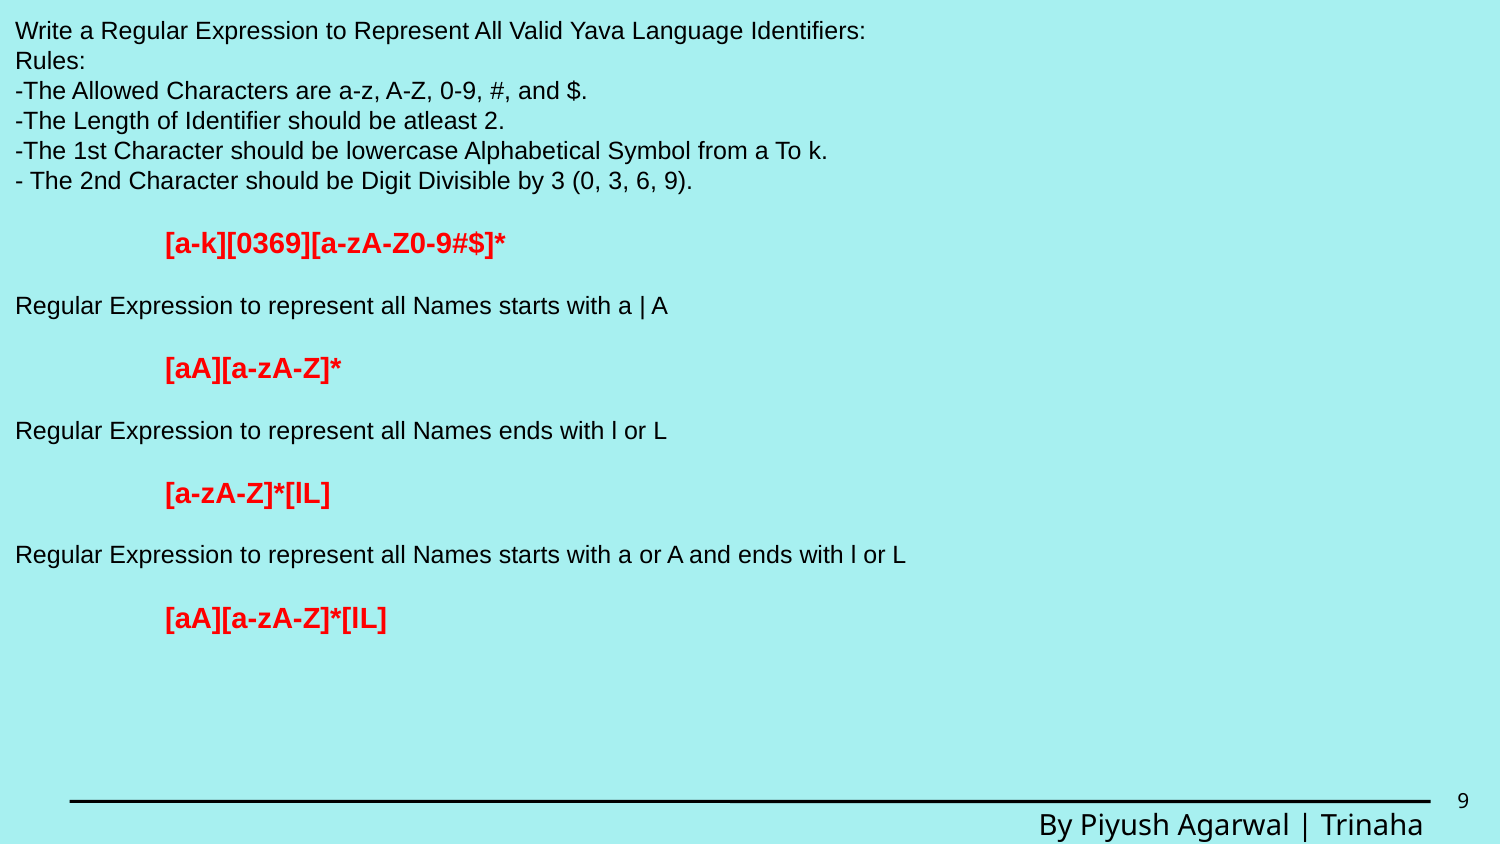

Write a Regular Expression to Represent All Valid Yava Language Identifiers:
Rules:
-The Allowed Characters are a-z, A-Z, 0-9, #, and $.
-The Length of Identifier should be atleast 2.
-The 1st Character should be lowercase Alphabetical Symbol from a To k.
- The 2nd Character should be Digit Divisible by 3 (0, 3, 6, 9).
		[a-k][0369][a-zA-Z0-9#$]*
Regular Expression to represent all Names starts with a | A
		[aA][a-zA-Z]*
Regular Expression to represent all Names ends with l or L
		[a-zA-Z]*[lL]
Regular Expression to represent all Names starts with a or A and ends with l or L
		[aA][a-zA-Z]*[lL]
By Piyush Agarwal | Trinaha Institute